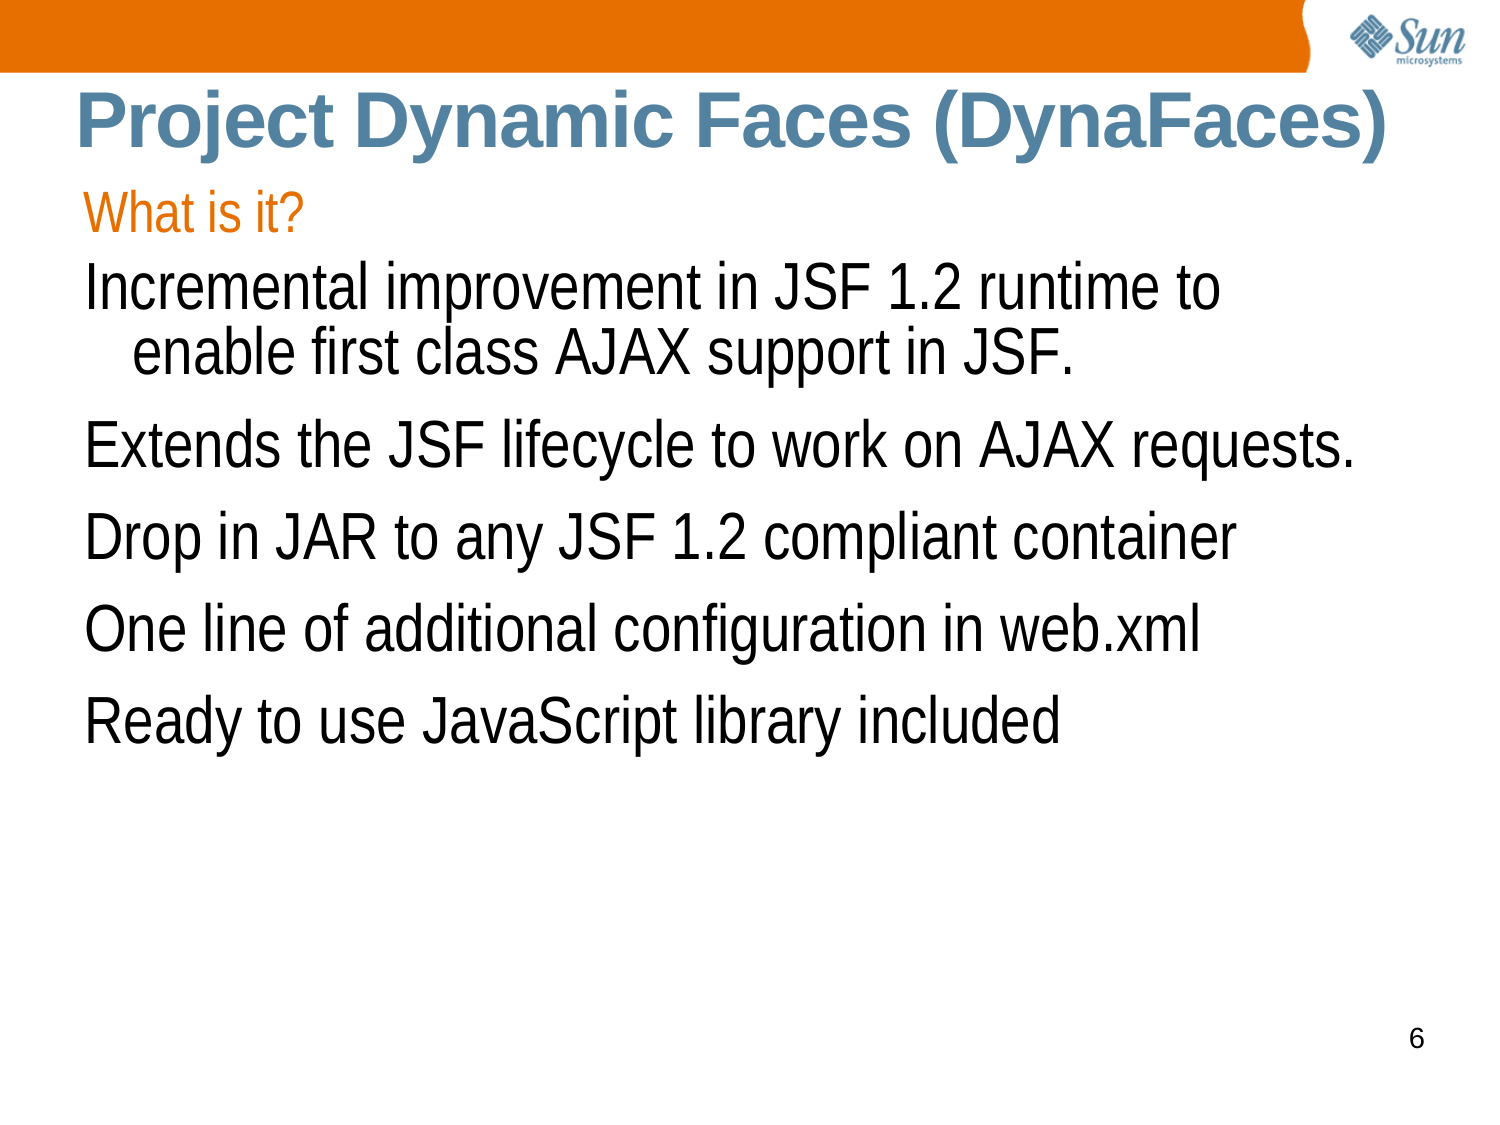

# Project Dynamic Faces (DynaFaces)
What is it?
Incremental improvement in JSF 1.2 runtime to enable first class AJAX support in JSF.
Extends the JSF lifecycle to work on AJAX requests.
Drop in JAR to any JSF 1.2 compliant container
One line of additional configuration in web.xml
Ready to use JavaScript library included
6